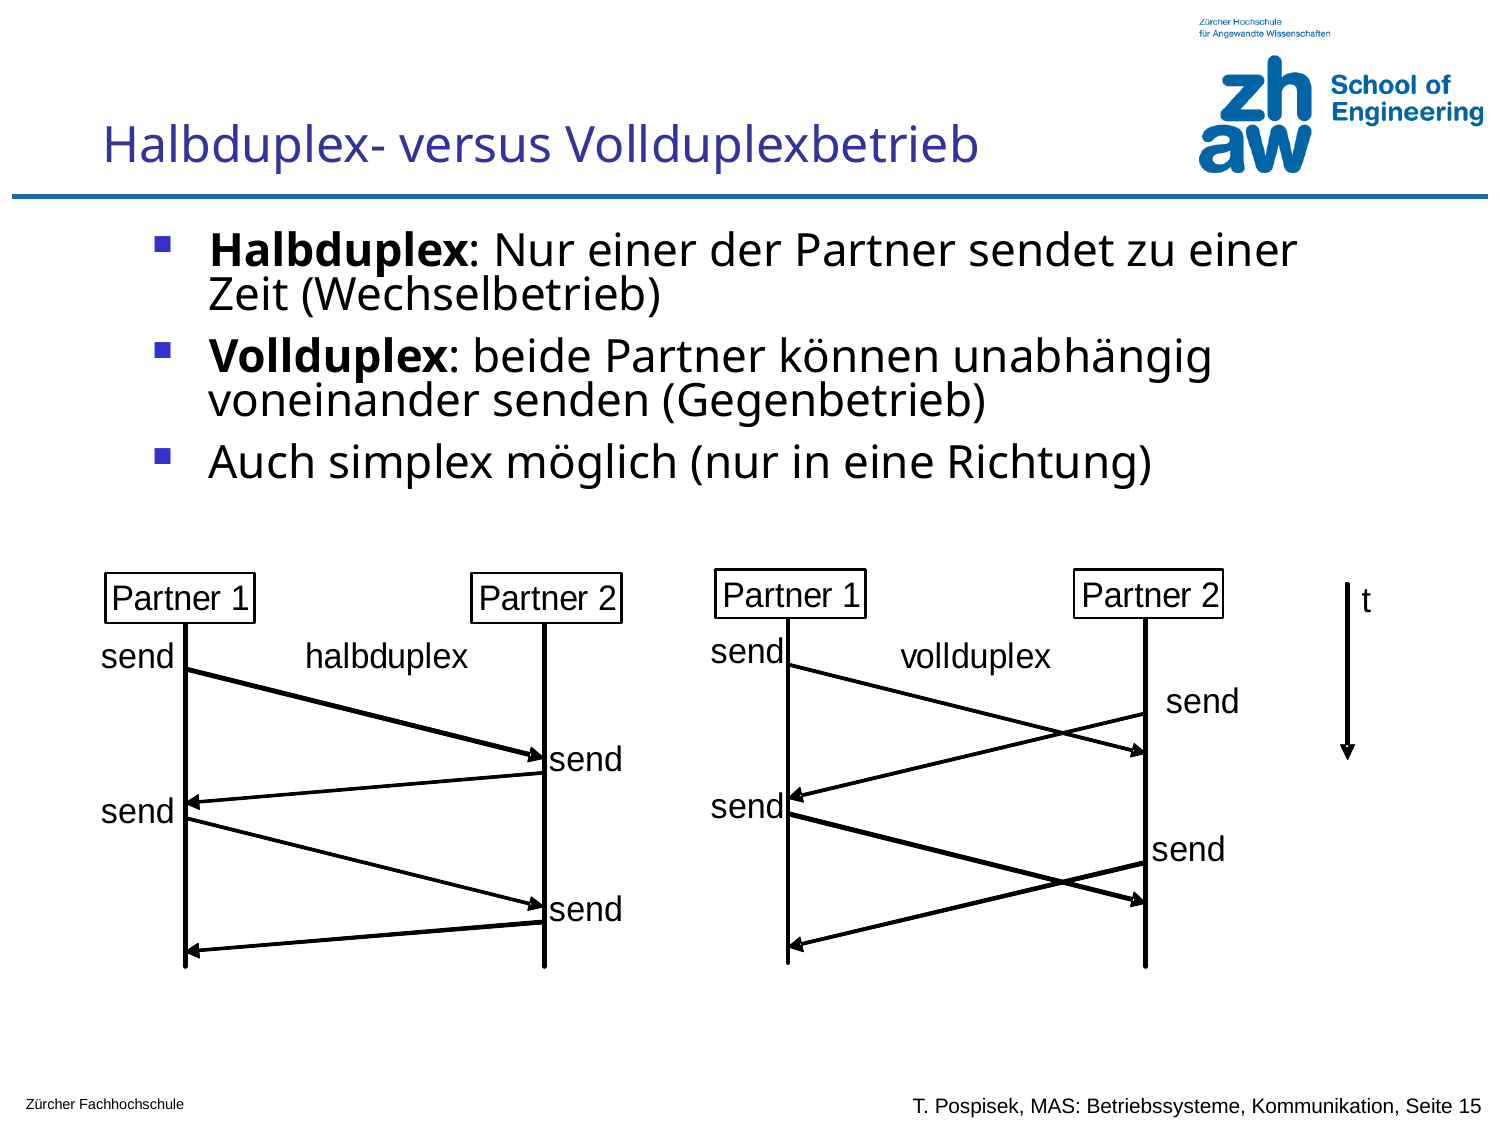

Halbduplex- versus Vollduplexbetrieb
# Halbduplex: Nur einer der Partner sendet zu einer Zeit (Wechselbetrieb)
Vollduplex: beide Partner können unabhängig voneinander senden (Gegenbetrieb)
Auch simplex möglich (nur in eine Richtung)